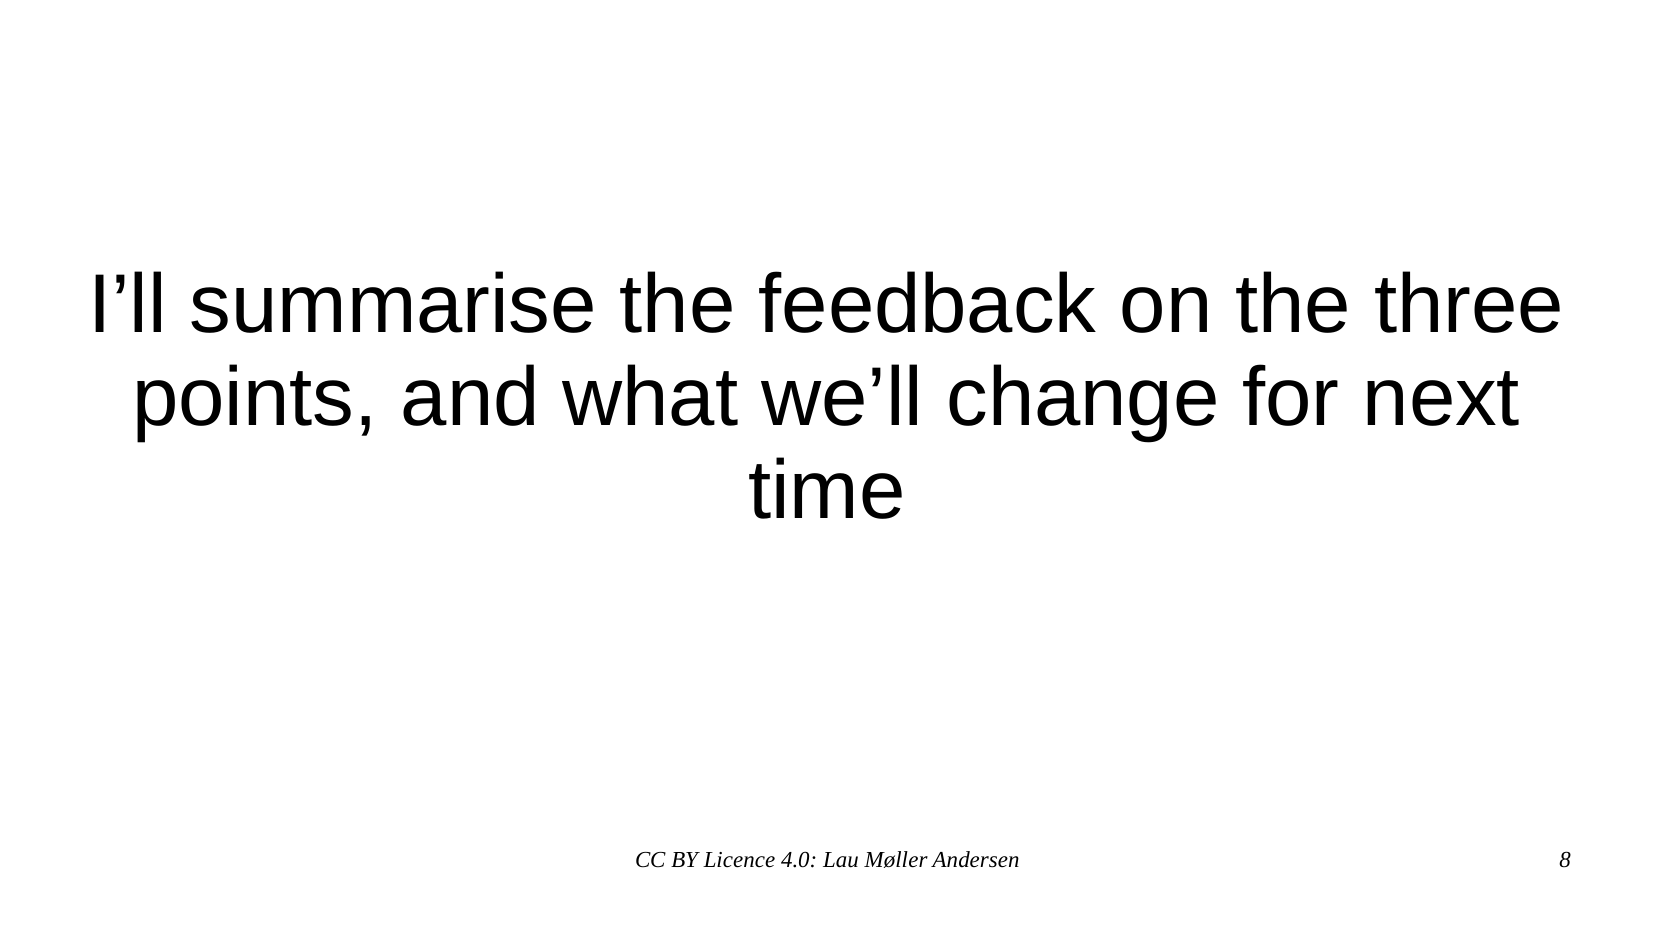

# I’ll summarise the feedback on the three points, and what we’ll change for next time
CC BY Licence 4.0: Lau Møller Andersen
8